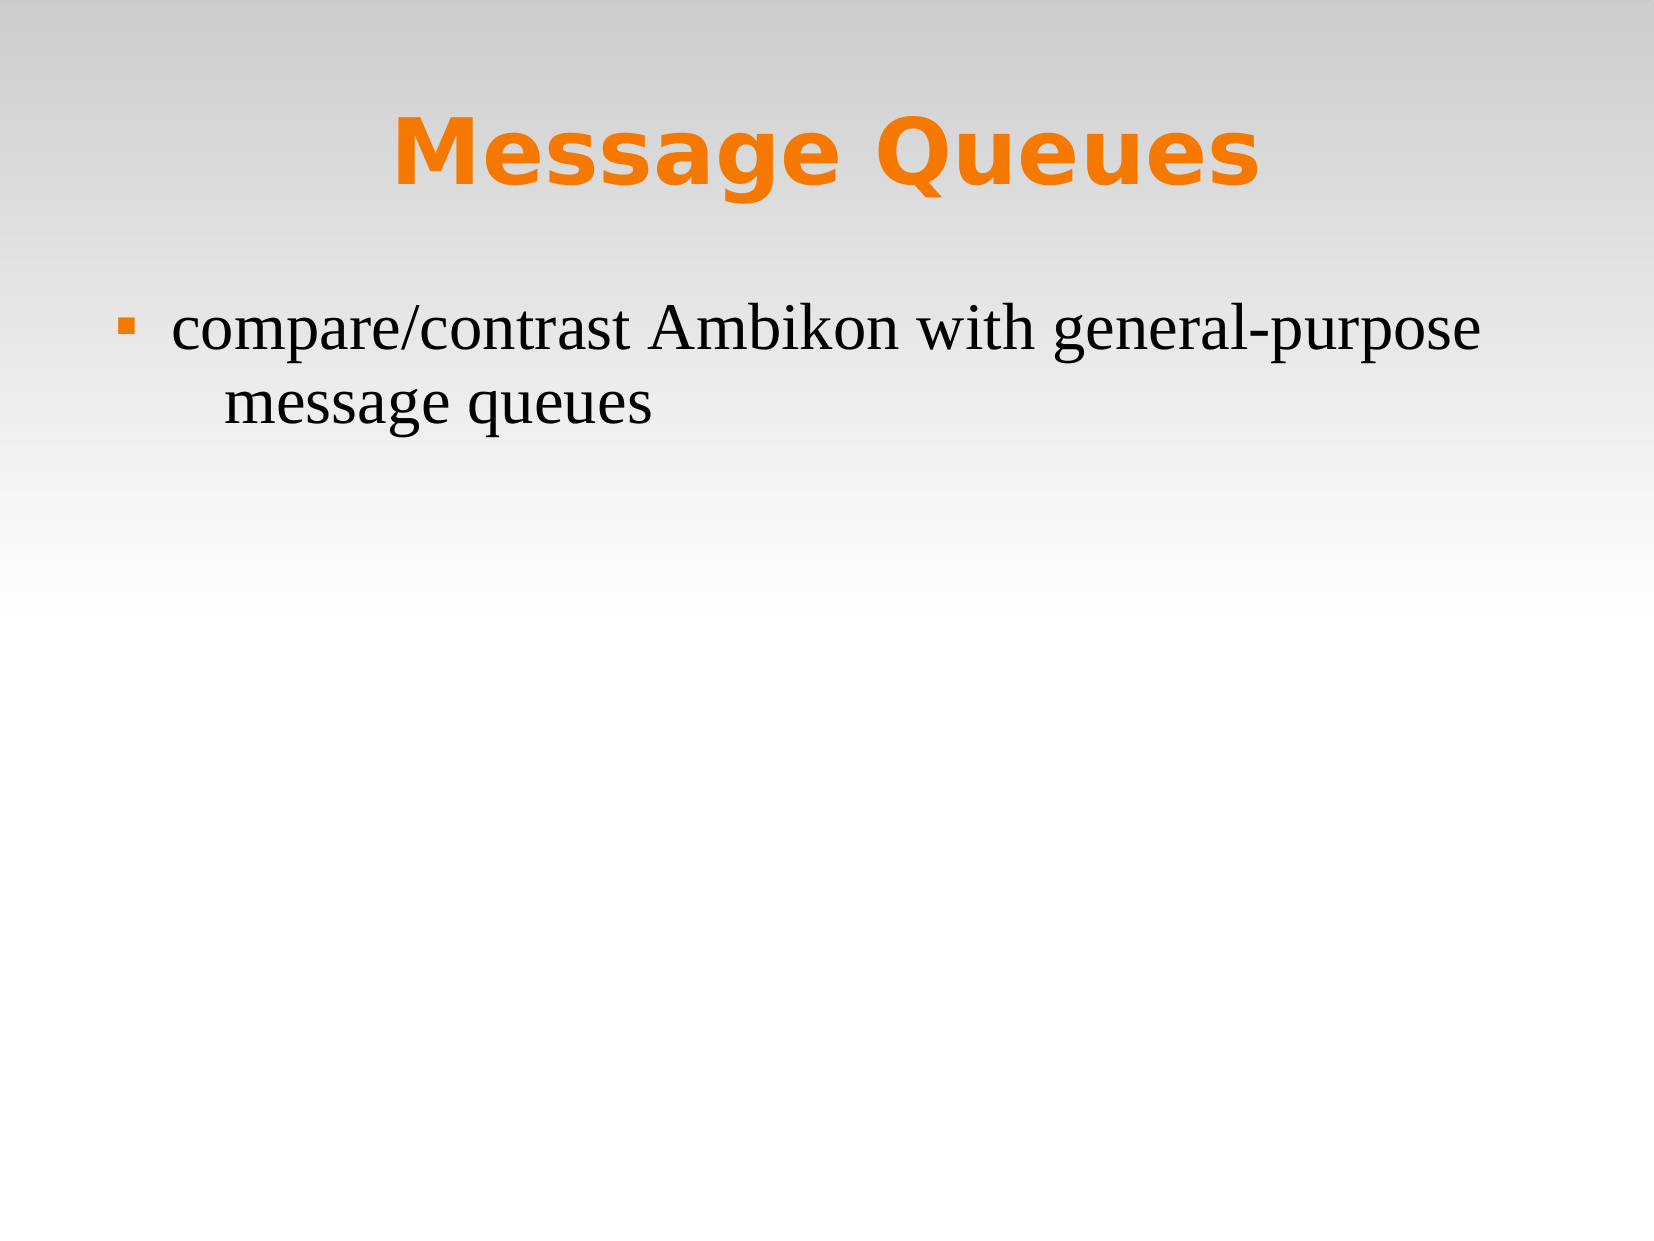

# Message Queues
compare/contrast Ambikon with general-purpose message queues